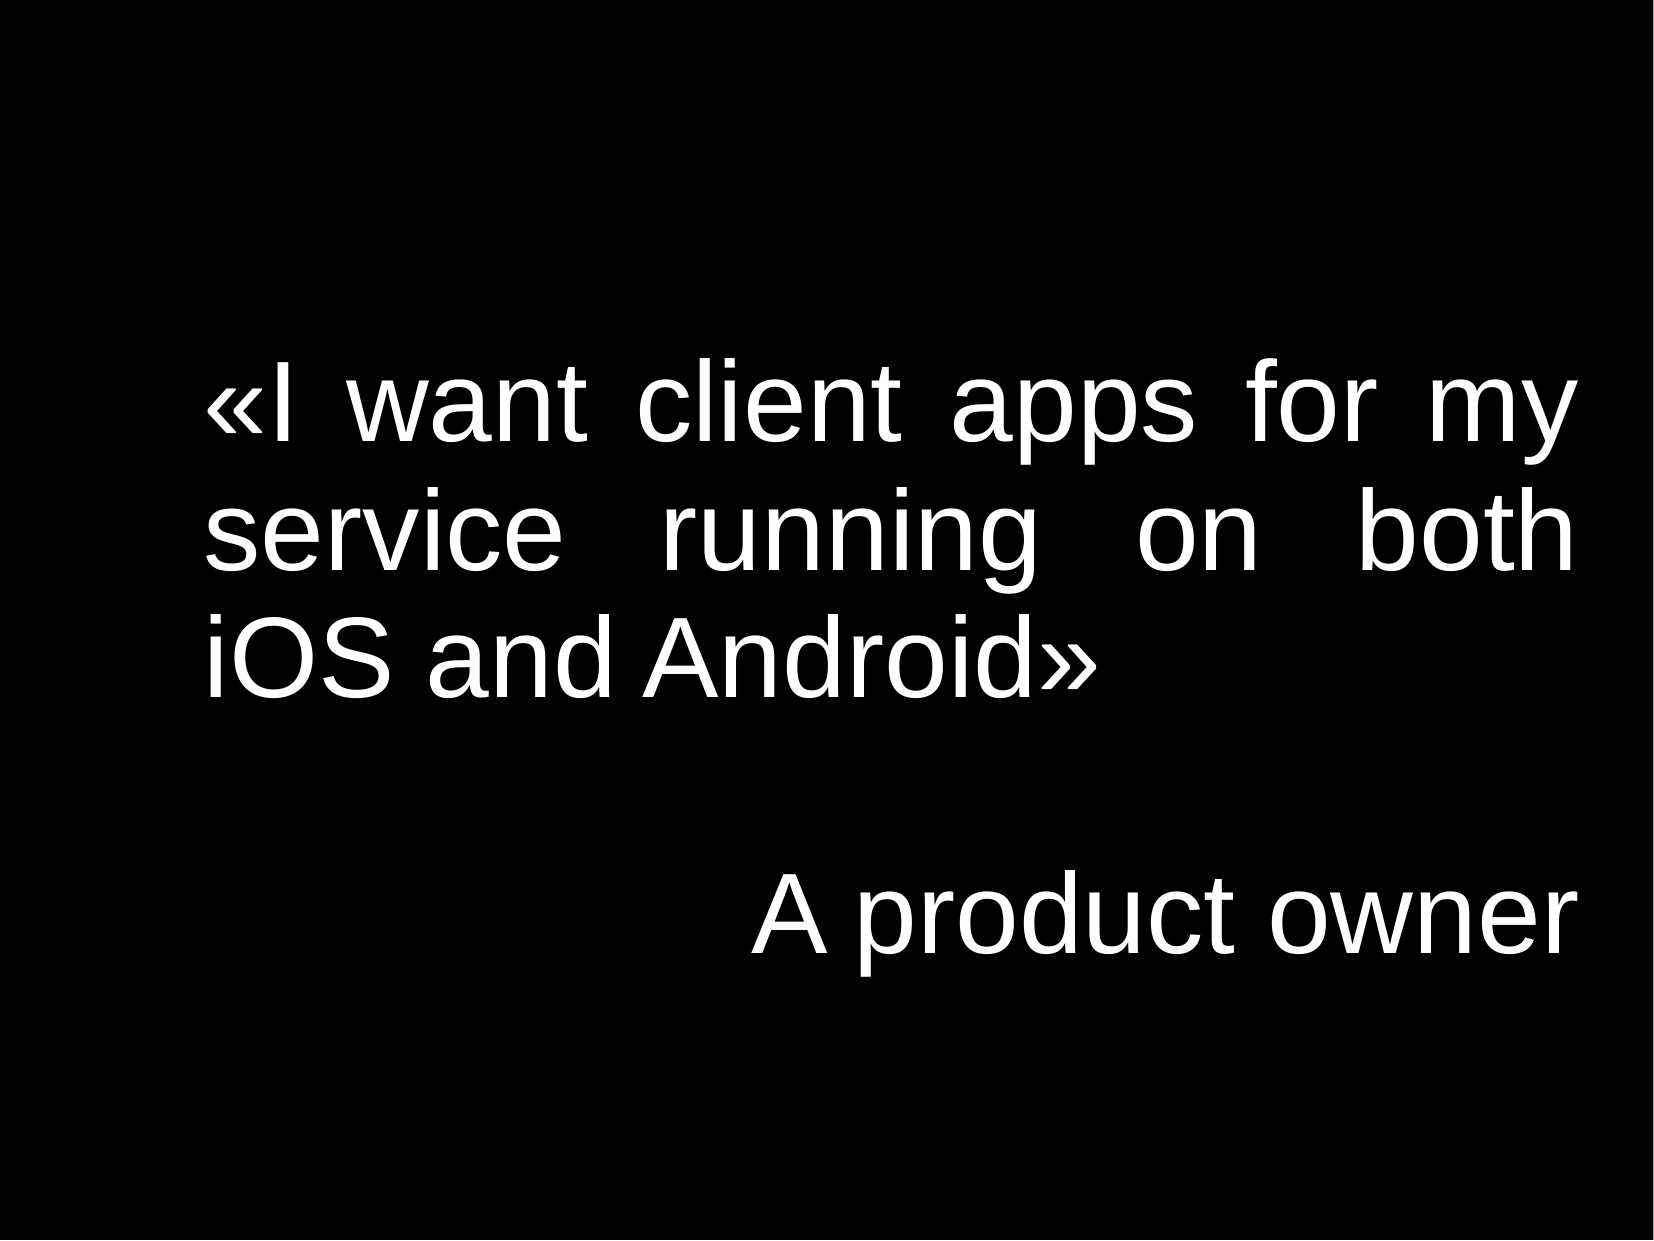

«I want client apps for my service running on both iOS and Android»
A product owner